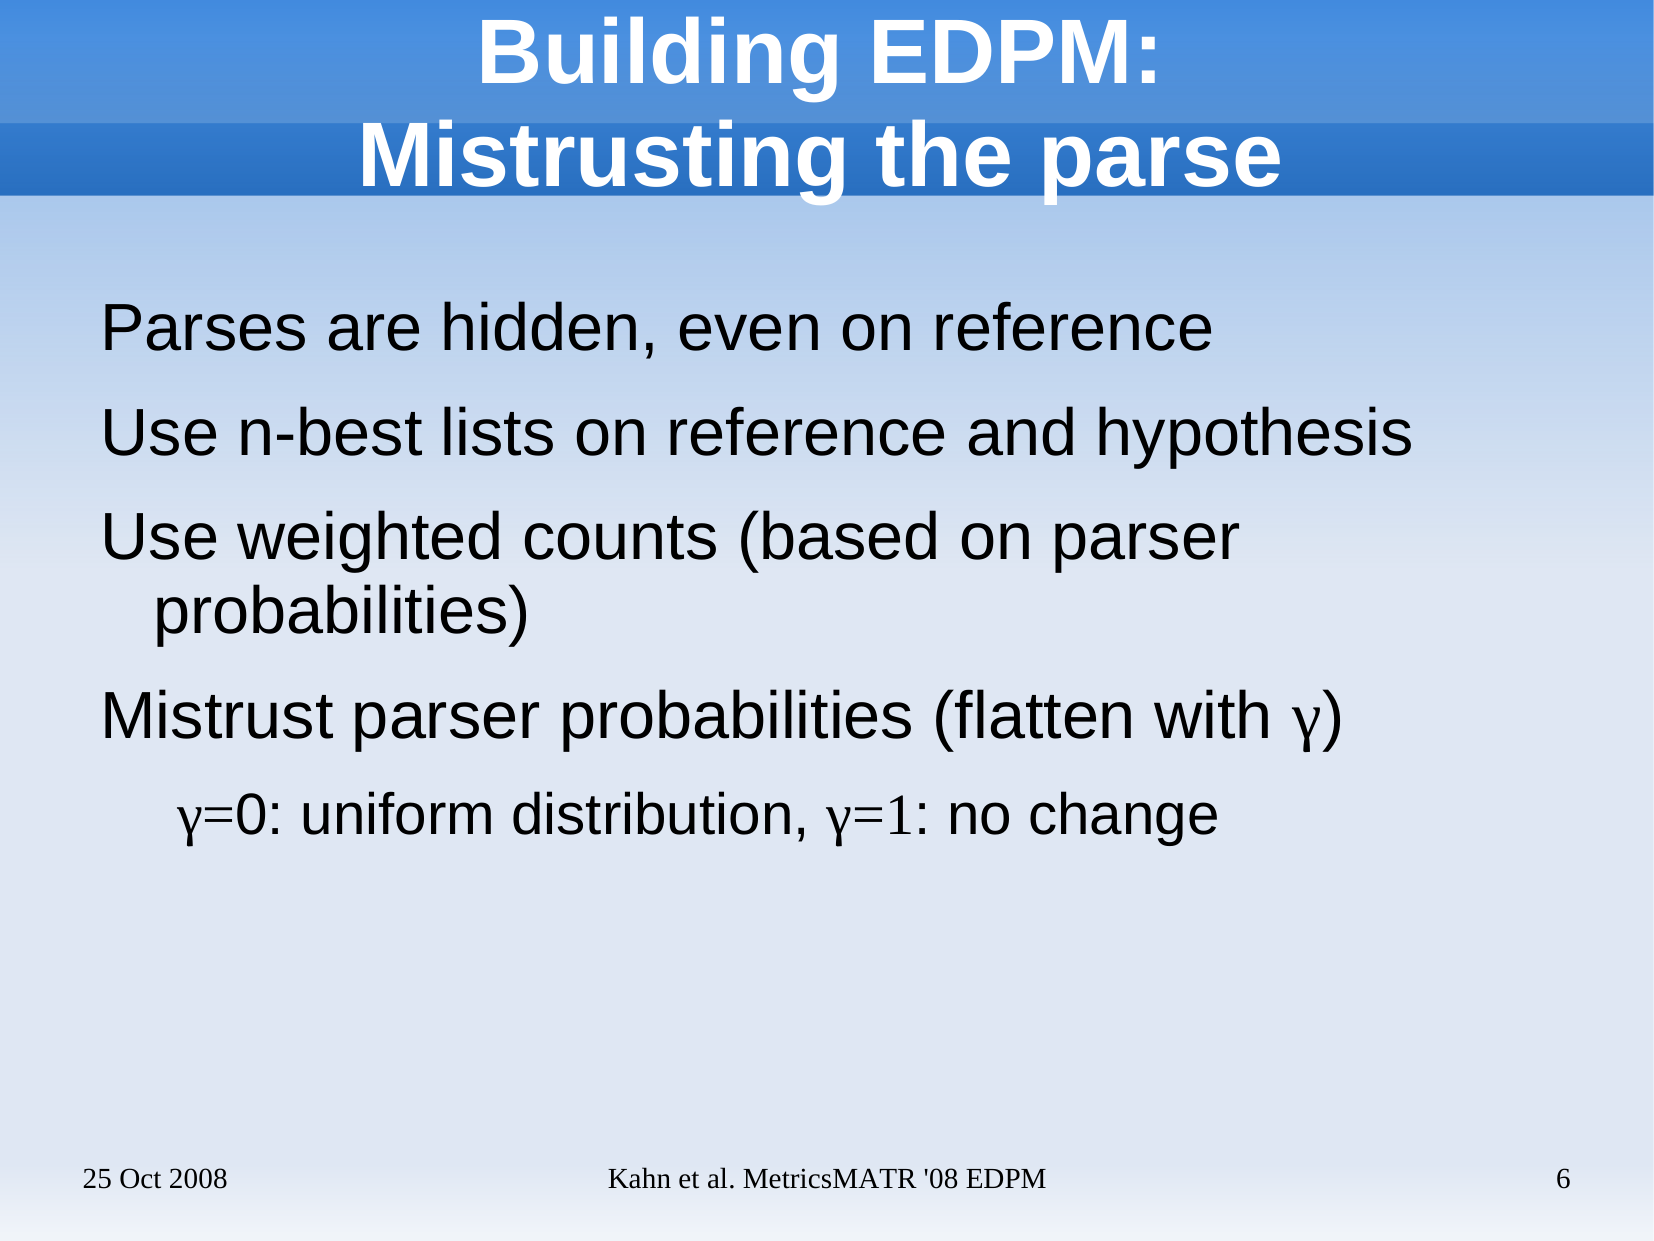

# Building EDPM: Mistrusting the parse
Parses are hidden, even on reference
Use n-best lists on reference and hypothesis
Use weighted counts (based on parser probabilities)
Mistrust parser probabilities (flatten with γ)
γ=0: uniform distribution, γ=1: no change
25 Oct 2008
Kahn et al. MetricsMATR '08 EDPM
6